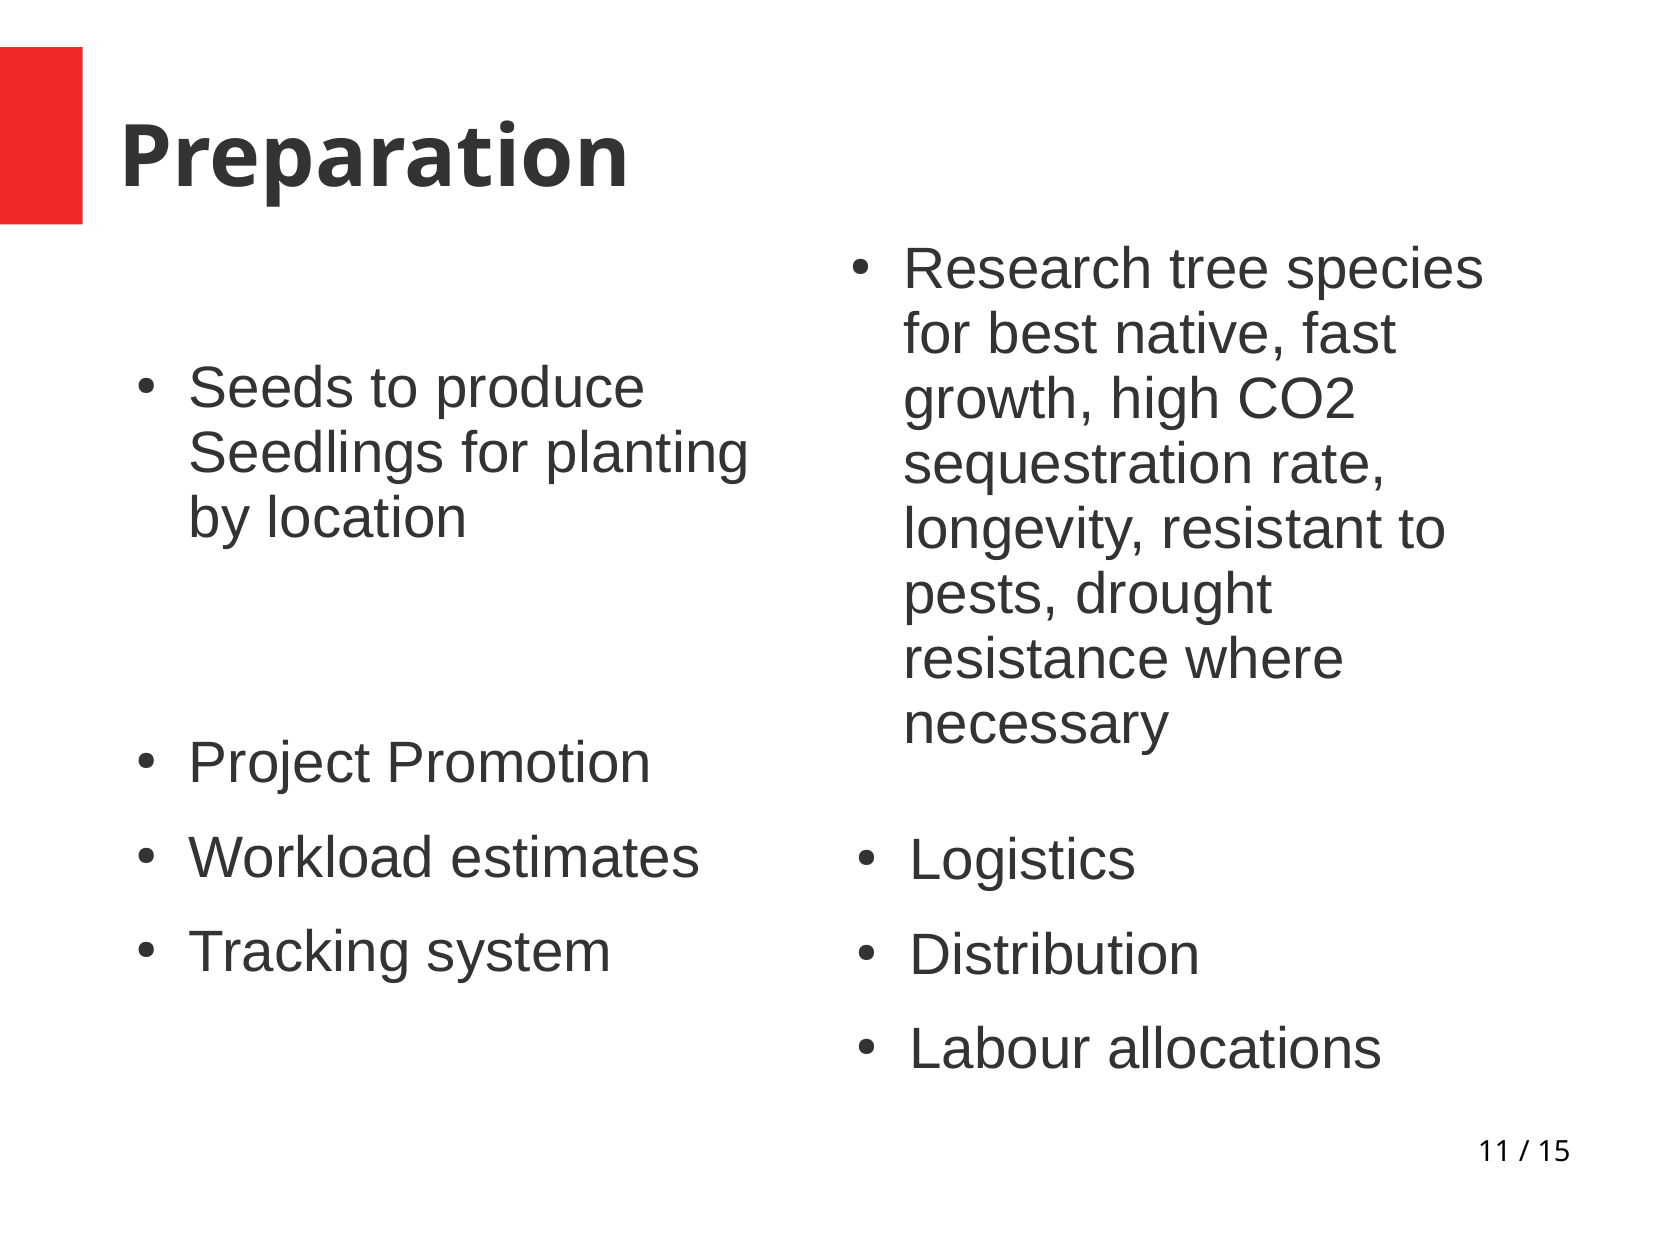

# Preparation
Research tree species for best native, fast growth, high CO2 sequestration rate, longevity, resistant to pests, drought resistance where necessary
Seeds to produce Seedlings for planting by location
Project Promotion
Workload estimates
Tracking system
Logistics
Distribution
Labour allocations
11